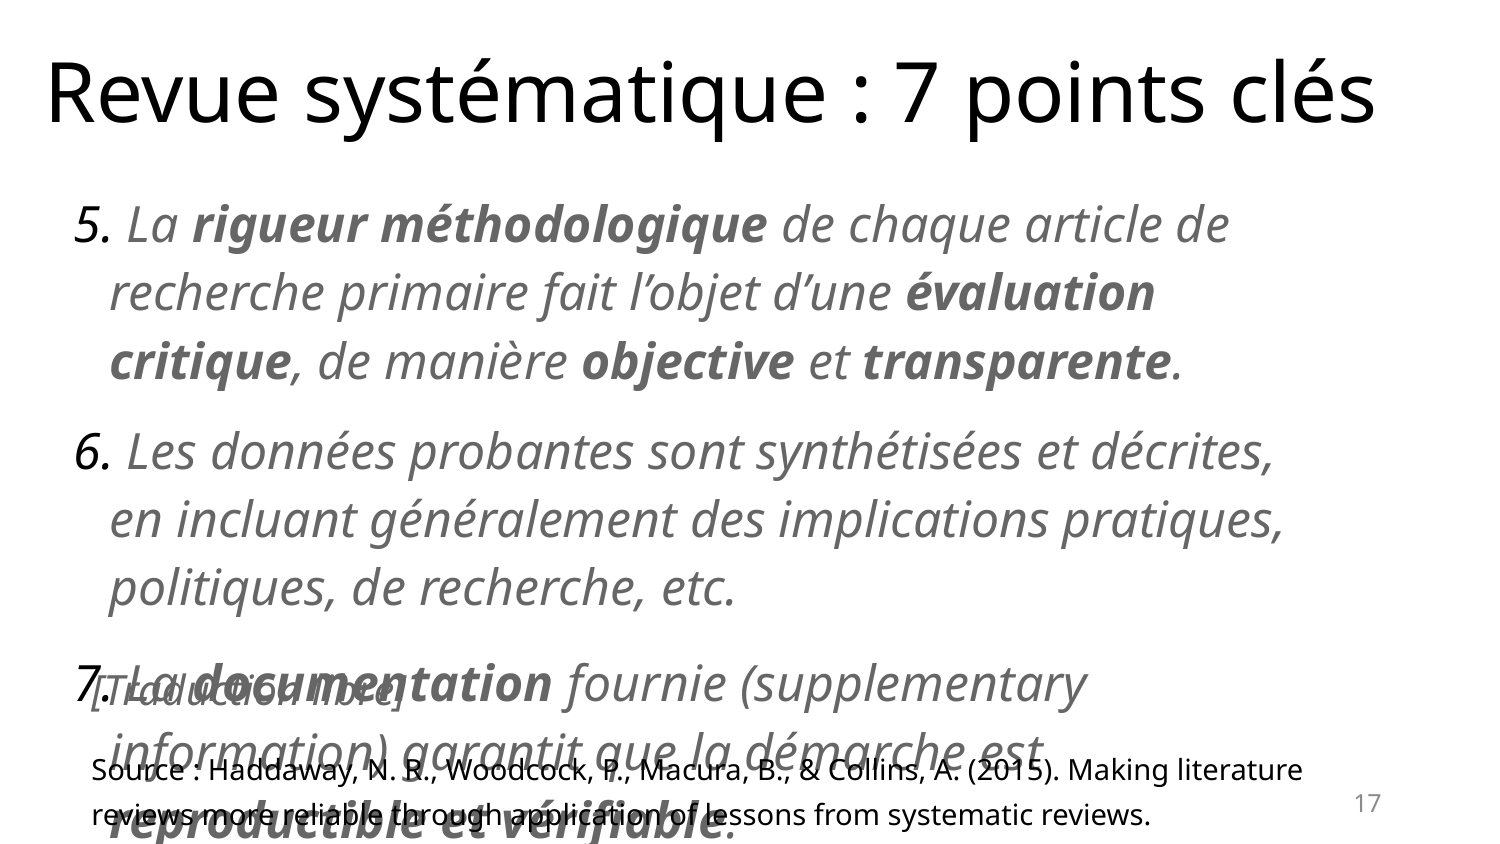

# Revue systématique : 7 points clés
 La rigueur méthodologique de chaque article de recherche primaire fait l’objet d’une évaluation critique, de manière objective et transparente.
 Les données probantes sont synthétisées et décrites, en incluant généralement des implications pratiques, politiques, de recherche, etc.
 La documentation fournie (supplementary information) garantit que la démarche est reproductible et vérifiable.
[Traduction libre]
Source : Haddaway, N. R., Woodcock, P., Macura, B., & Collins, A. (2015). Making literature reviews more reliable through application of lessons from systematic reviews. Conservation Biology, 29(6), 1596‑1605. https://doi.org/10.1111/cobi.12541
17